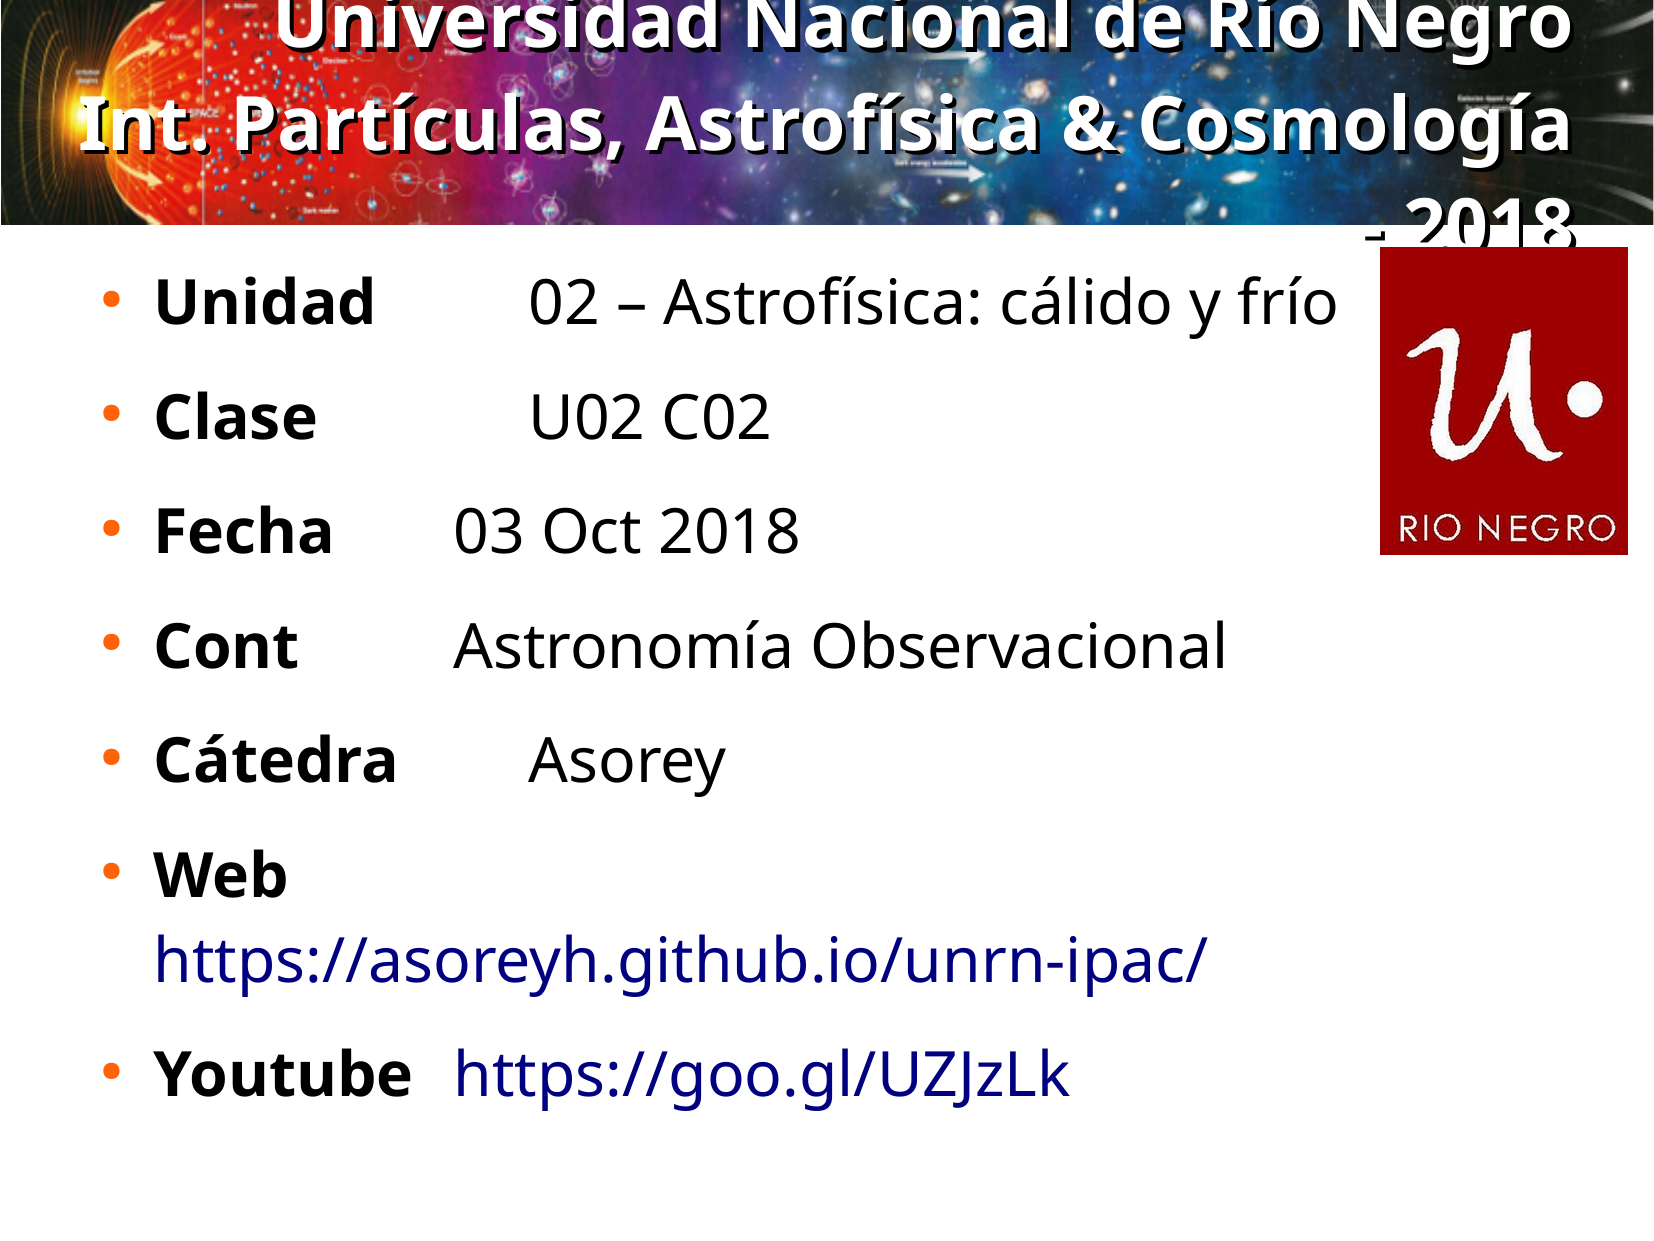

# Universidad Nacional de Río Negro Int. Partículas, Astrofísica & Cosmología - 2018
Unidad 		02 – Astrofísica: cálido y frío
Clase			U02 C02
Fecha		03 Oct 2018
Cont			Astronomía Observacional
Cátedra		Asorey
Web 			https://asoreyh.github.io/unrn-ipac/
Youtube	https://goo.gl/UZJzLk